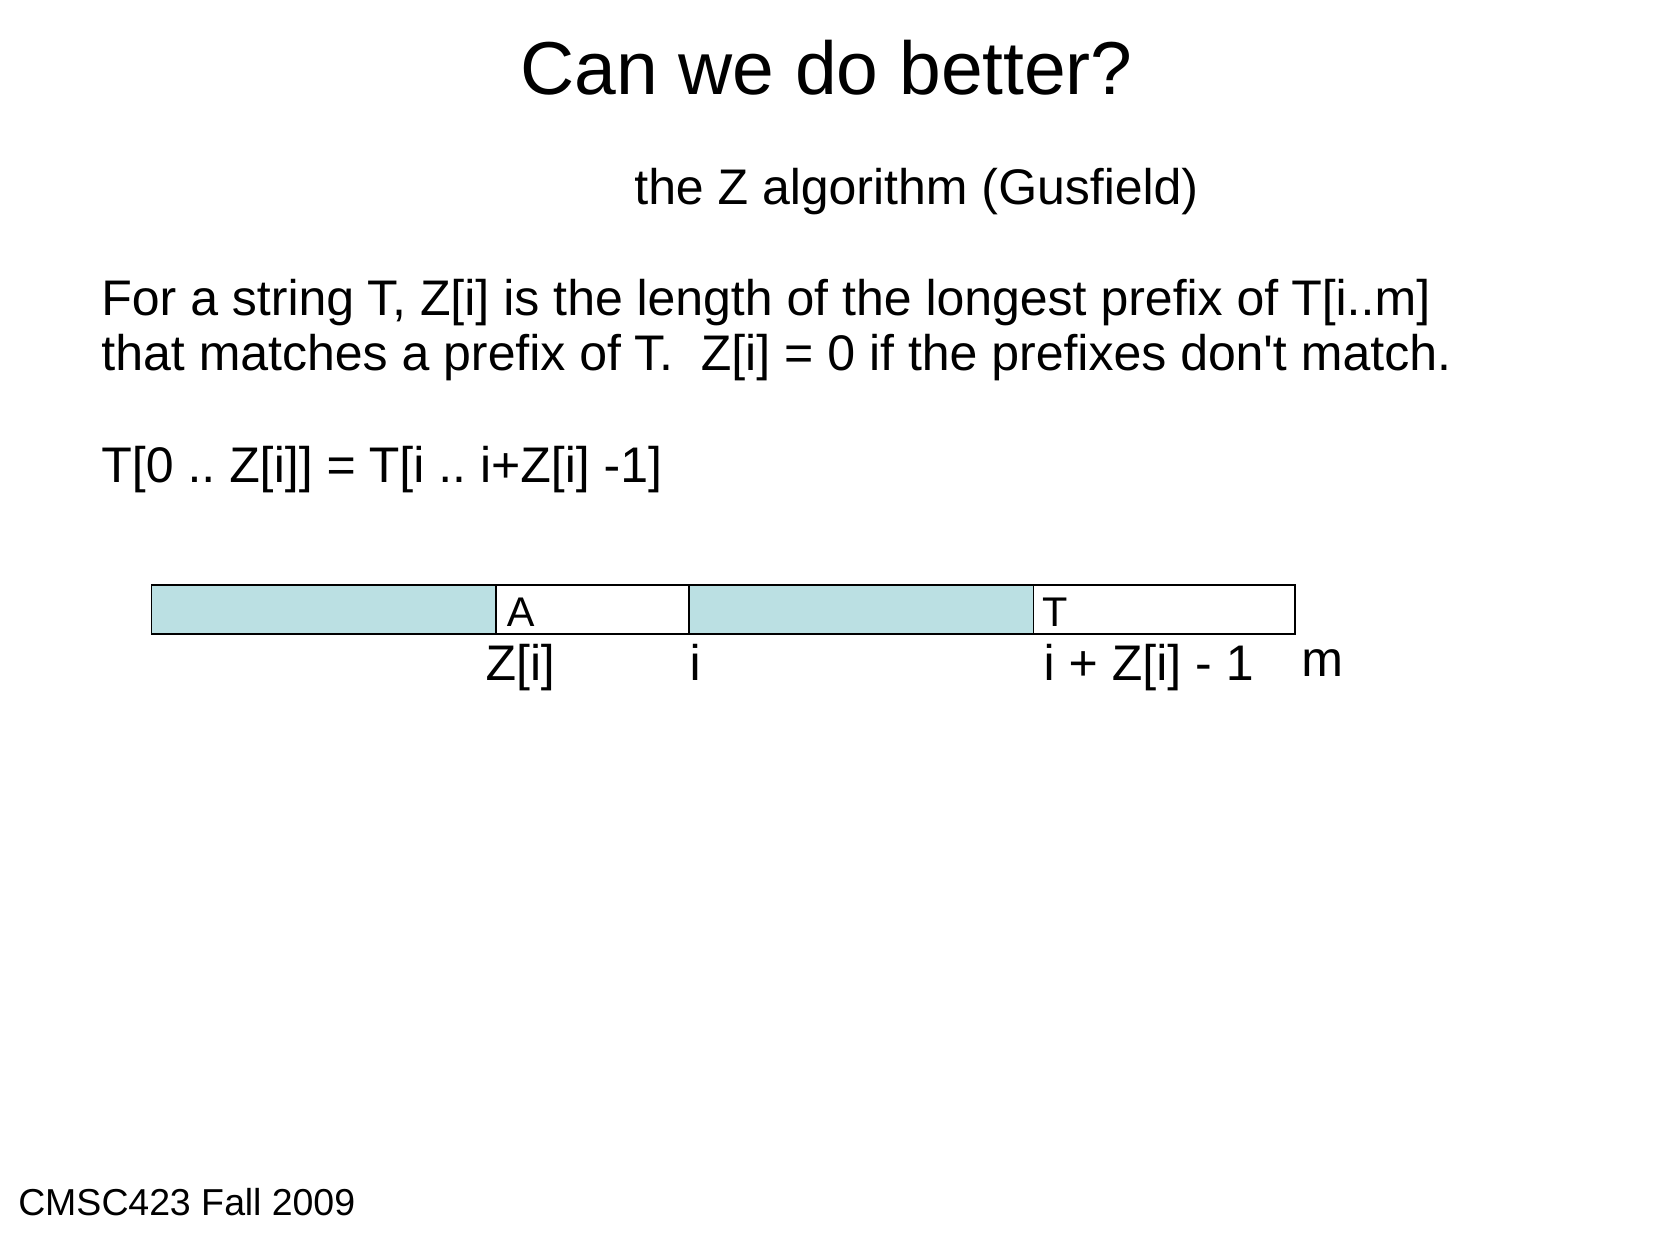

# Can we do better?
the Z algorithm (Gusfield)
For a string T, Z[i] is the length of the longest prefix of T[i..m]
that matches a prefix of T. Z[i] = 0 if the prefixes don't match.
T[0 .. Z[i]] = T[i .. i+Z[i] -1]
A
T
m
Z[i]
i
i + Z[i] - 1
CMSC423 Fall 2009